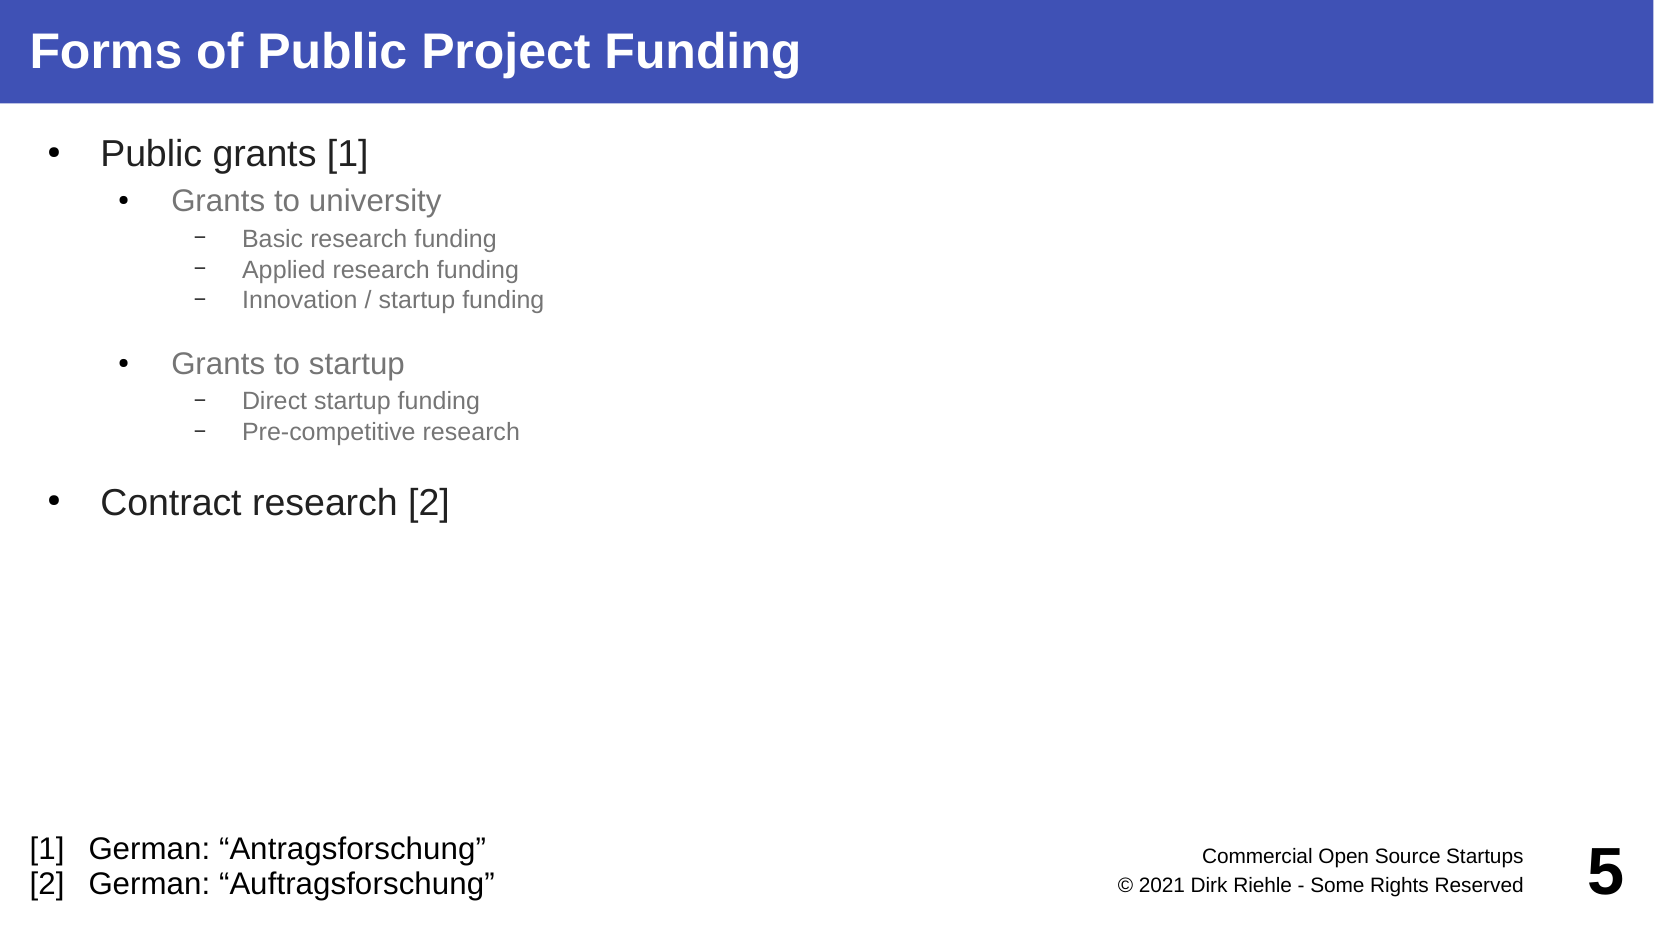

# Forms of Public Project Funding
Public grants [1]
Grants to university
Basic research funding
Applied research funding
Innovation / startup funding
Grants to startup
Direct startup funding
Pre-competitive research
Contract research [2]
[1]	German: “Antragsforschung”
[2]	German: “Auftragsforschung”
Commercial Open Source Startups
5
© 2021 Dirk Riehle - Some Rights Reserved